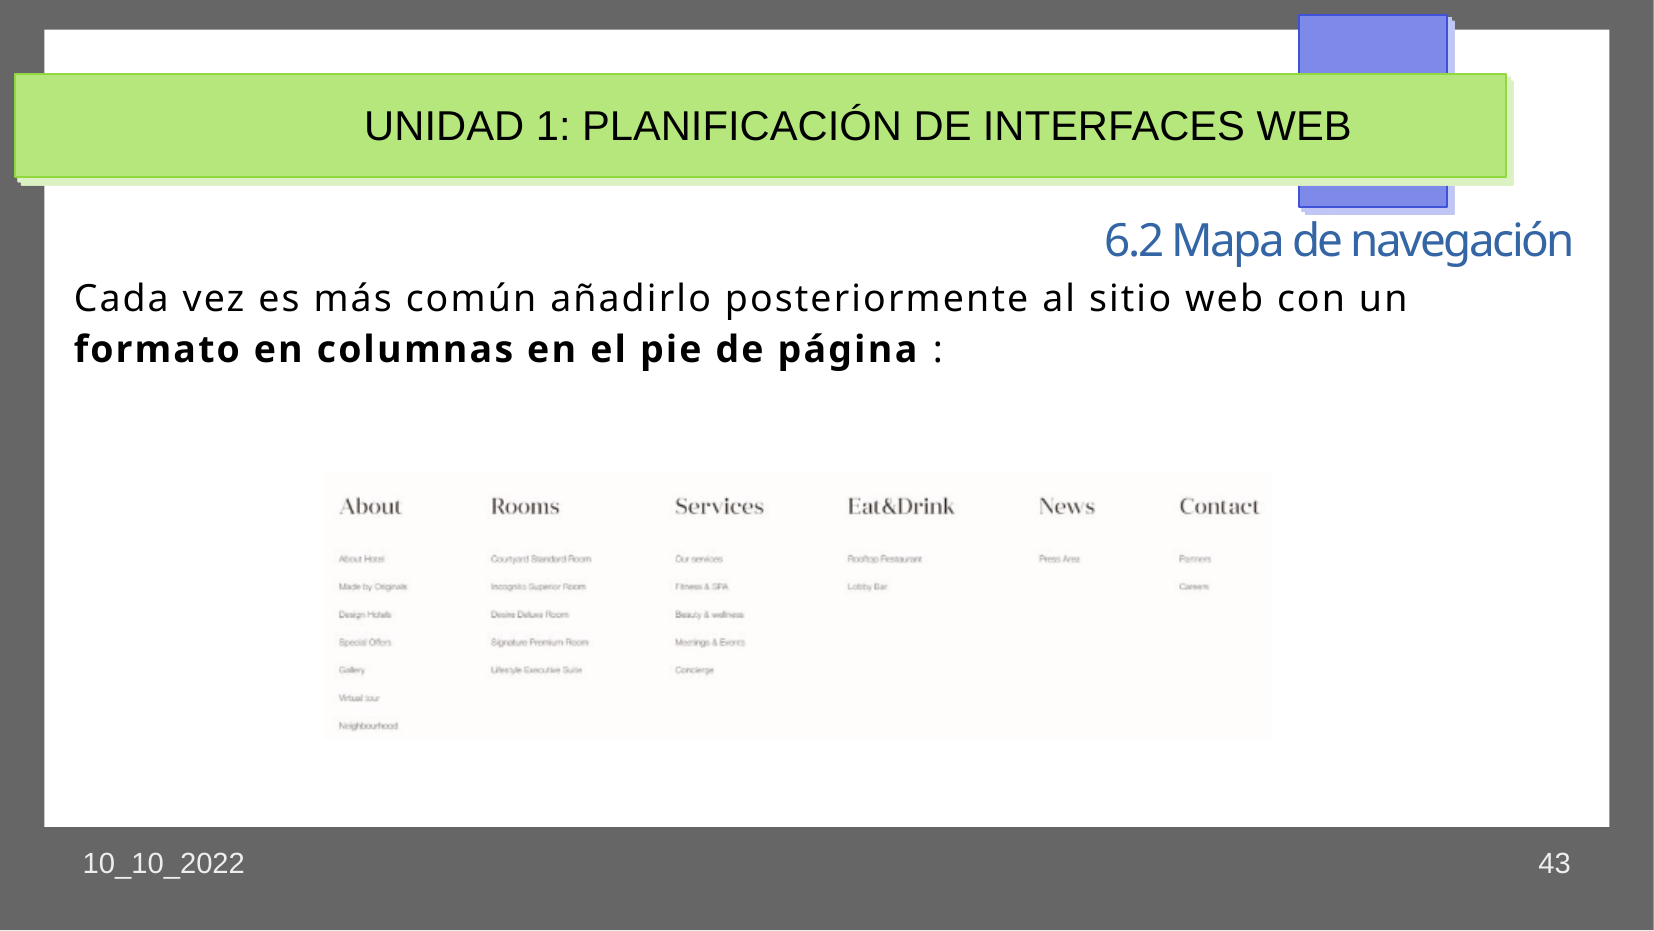

# UNIDAD 1: PLANIFICACIÓN DE INTERFACES WEB
6.2 Mapa de navegación
Cada vez es más común añadirlo posteriormente al sitio web con un formato en columnas en el pie de página :
10_10_2022
43